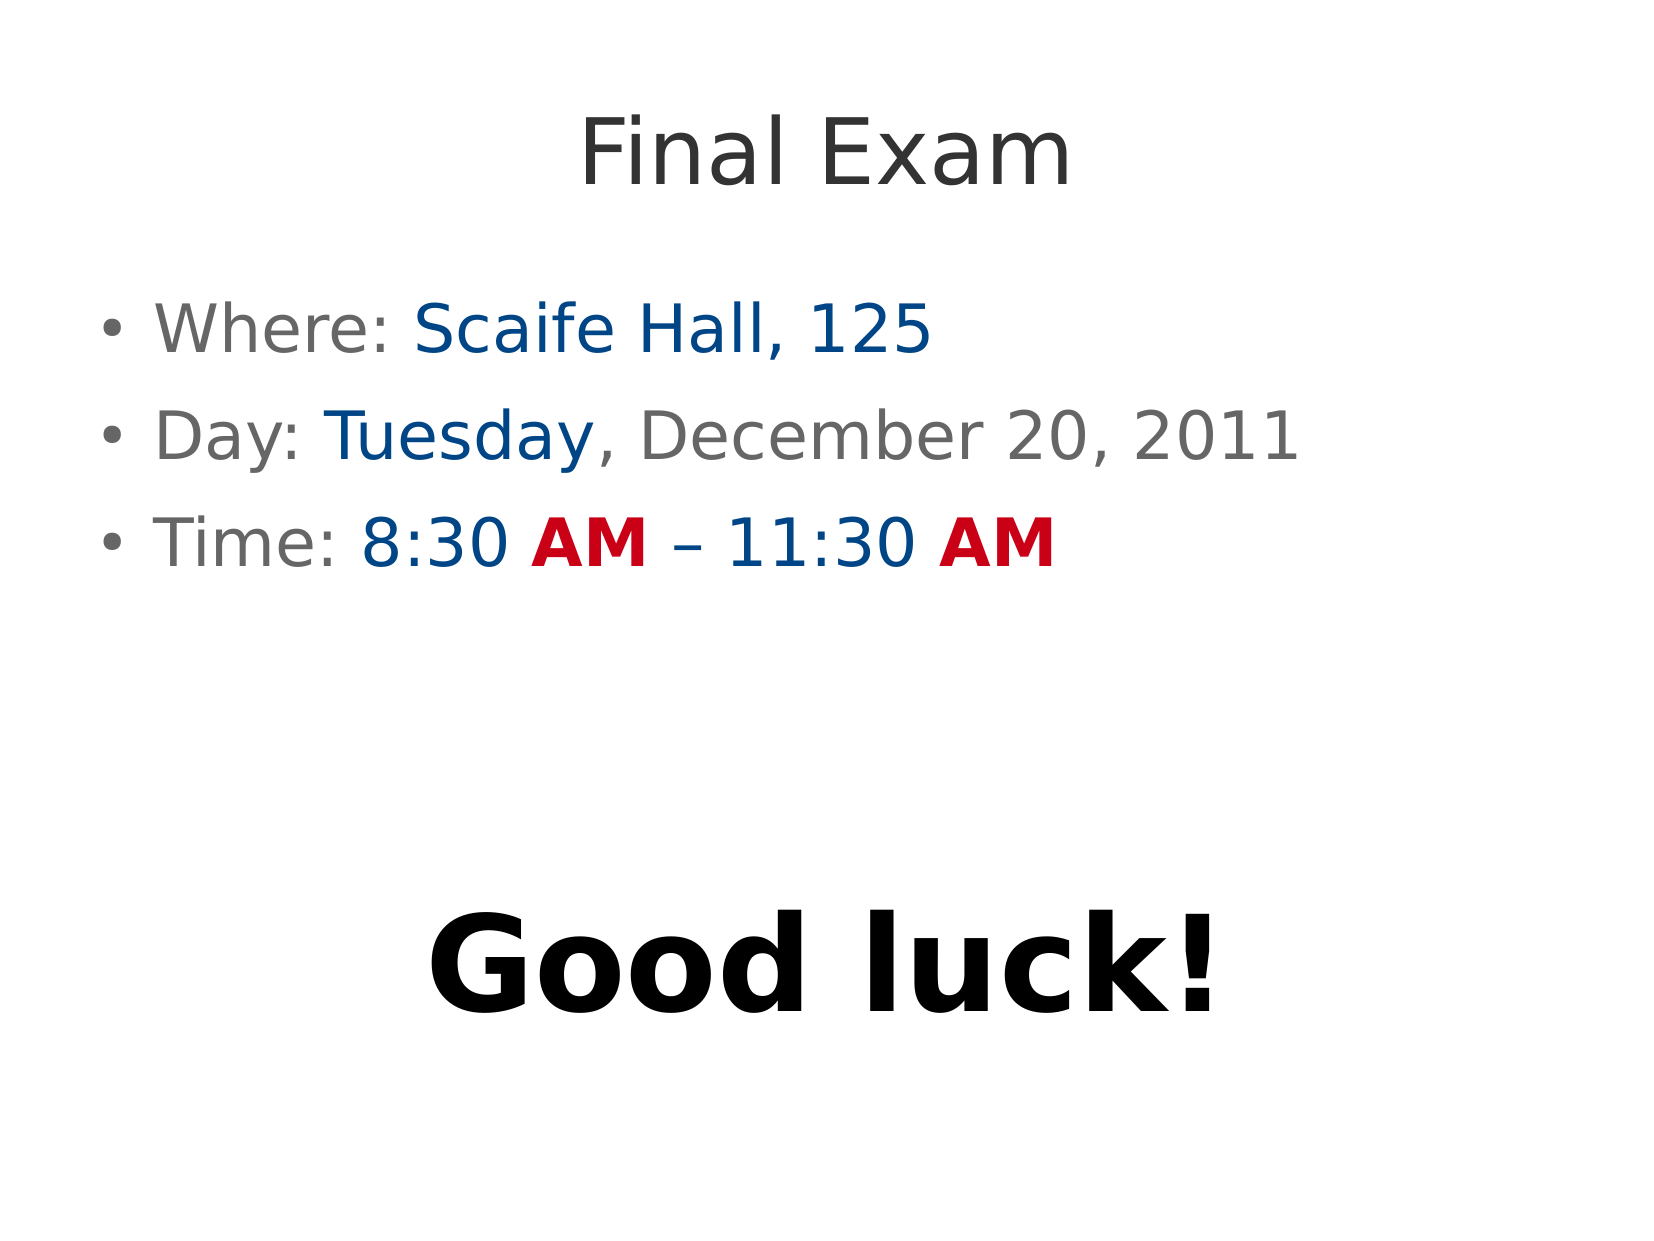

# Final Exam
Where: Scaife Hall, 125
Day: Tuesday, December 20, 2011
Time: 8:30 AM – 11:30 AM
Good luck!